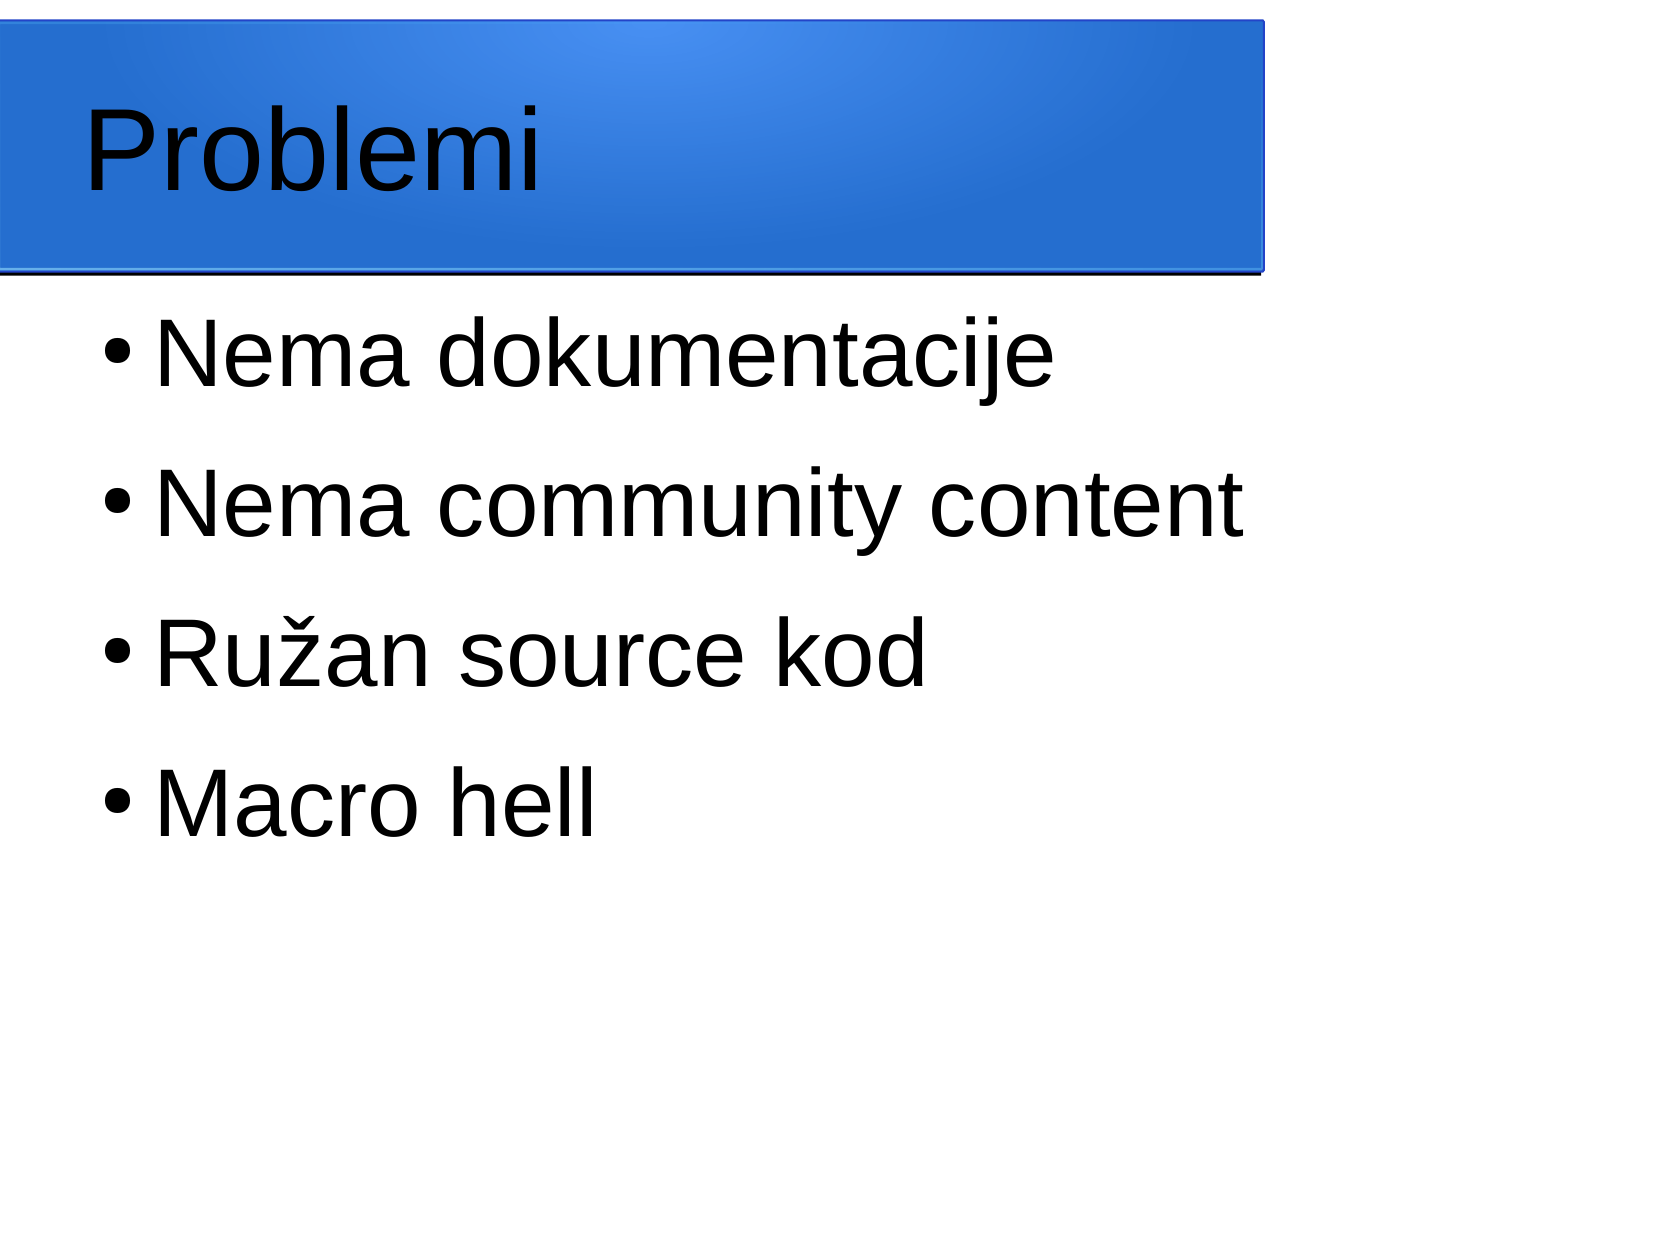

# Problemi
Nema dokumentacije
Nema community content
Ružan source kod
Macro hell